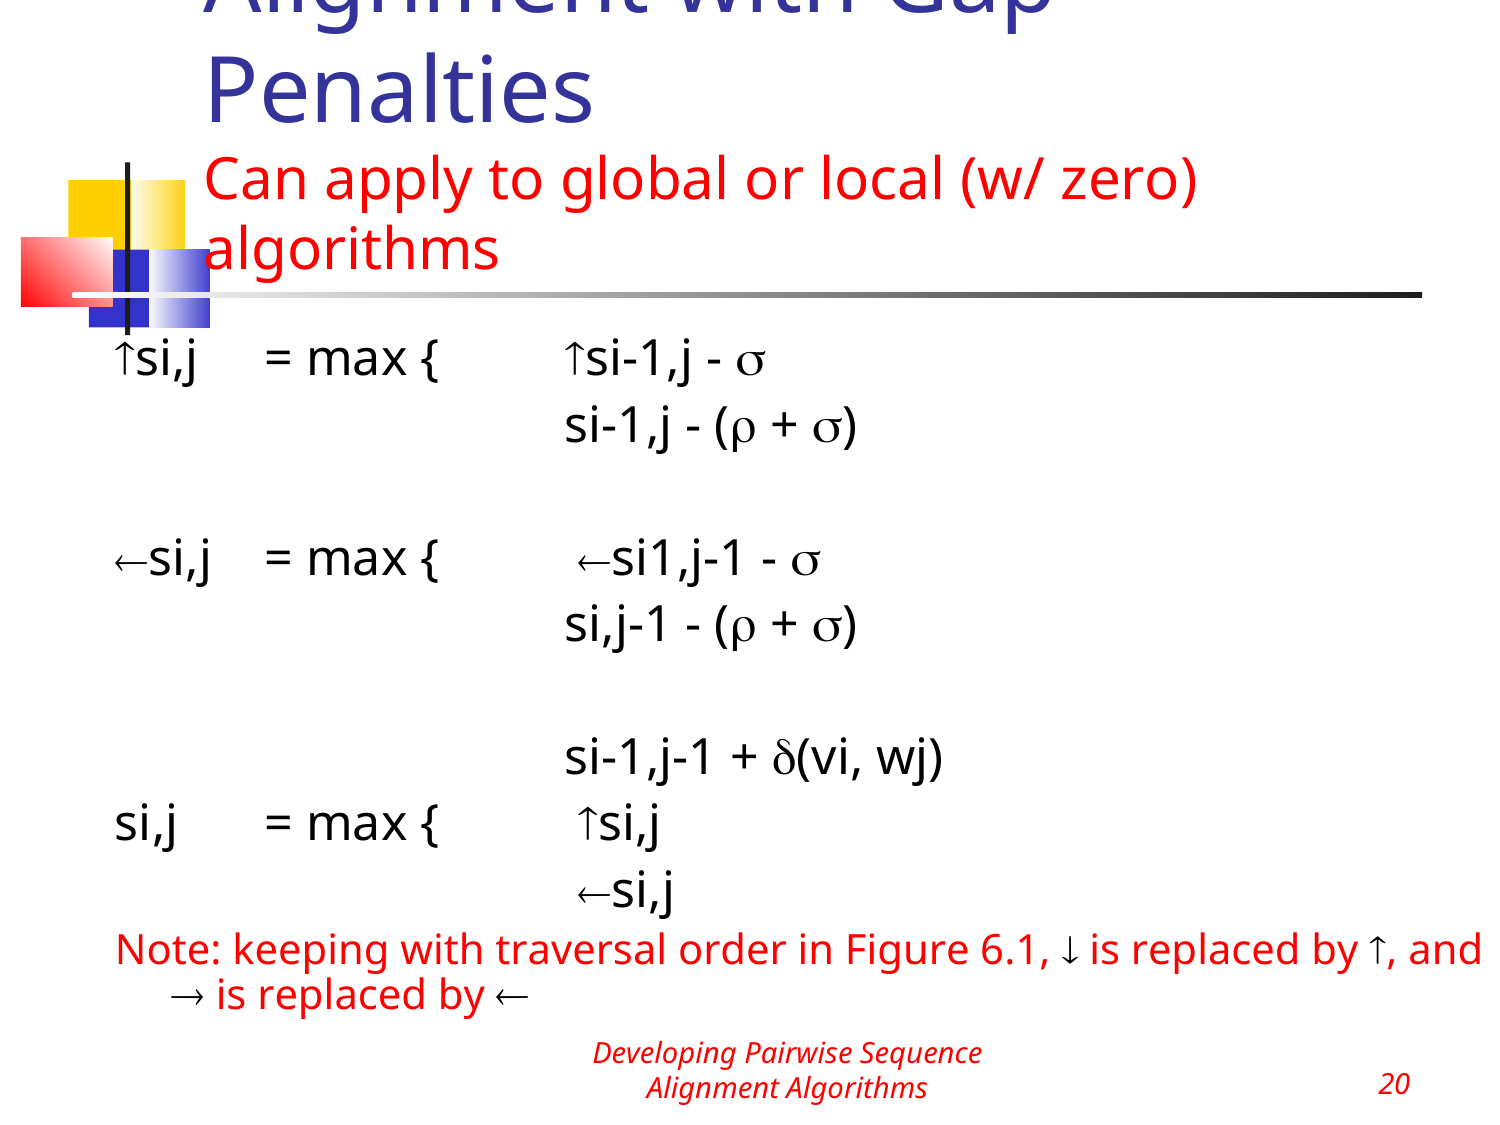

# Alignment with Gap Penalties Can apply to global or local (w/ zero) algorithms
si,j	= max {	si-1,j - 
				si-1,j - ( + )
si,j	= max {	 si1,j-1 - 
				si,j-1 - ( + )
				si-1,j-1 + (vi, wj)
si,j	= max {	 si,j
				 si,j
Note: keeping with traversal order in Figure 6.1,  is replaced by , and  is replaced by 
Developing Pairwise Sequence Alignment Algorithms